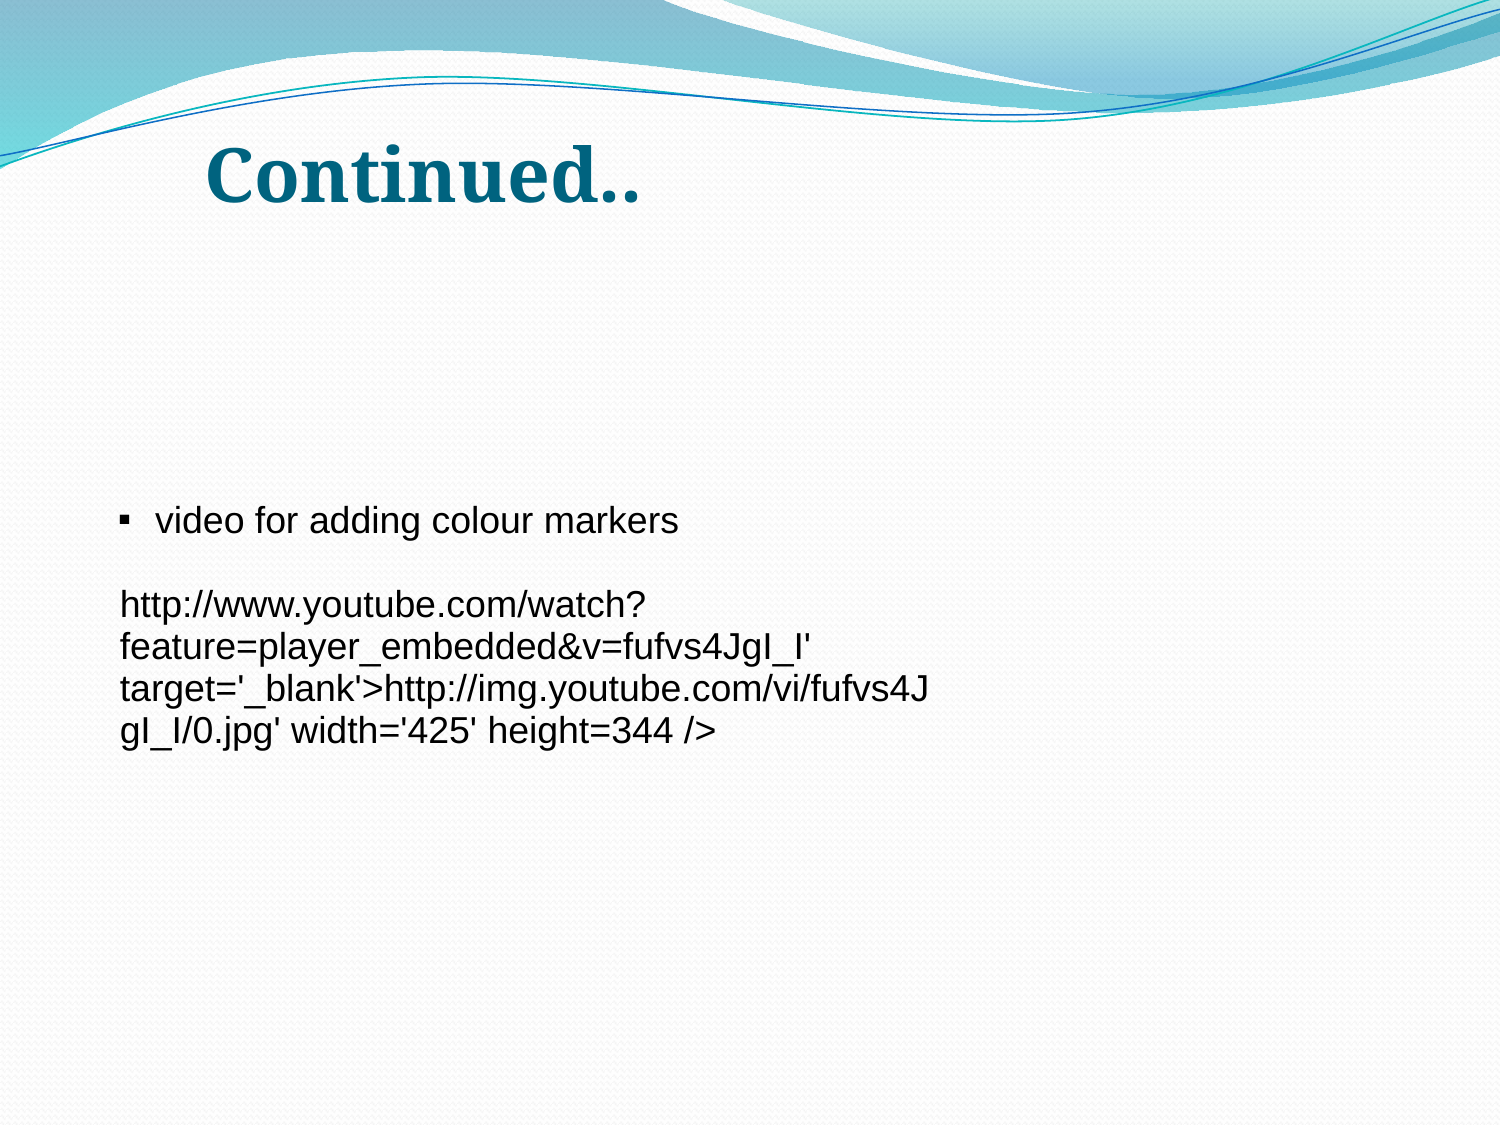

Continued..
video for adding colour markers
http://www.youtube.com/watch?feature=player_embedded&v=fufvs4JgI_I' target='_blank'>http://img.youtube.com/vi/fufvs4JgI_I/0.jpg' width='425' height=344 />